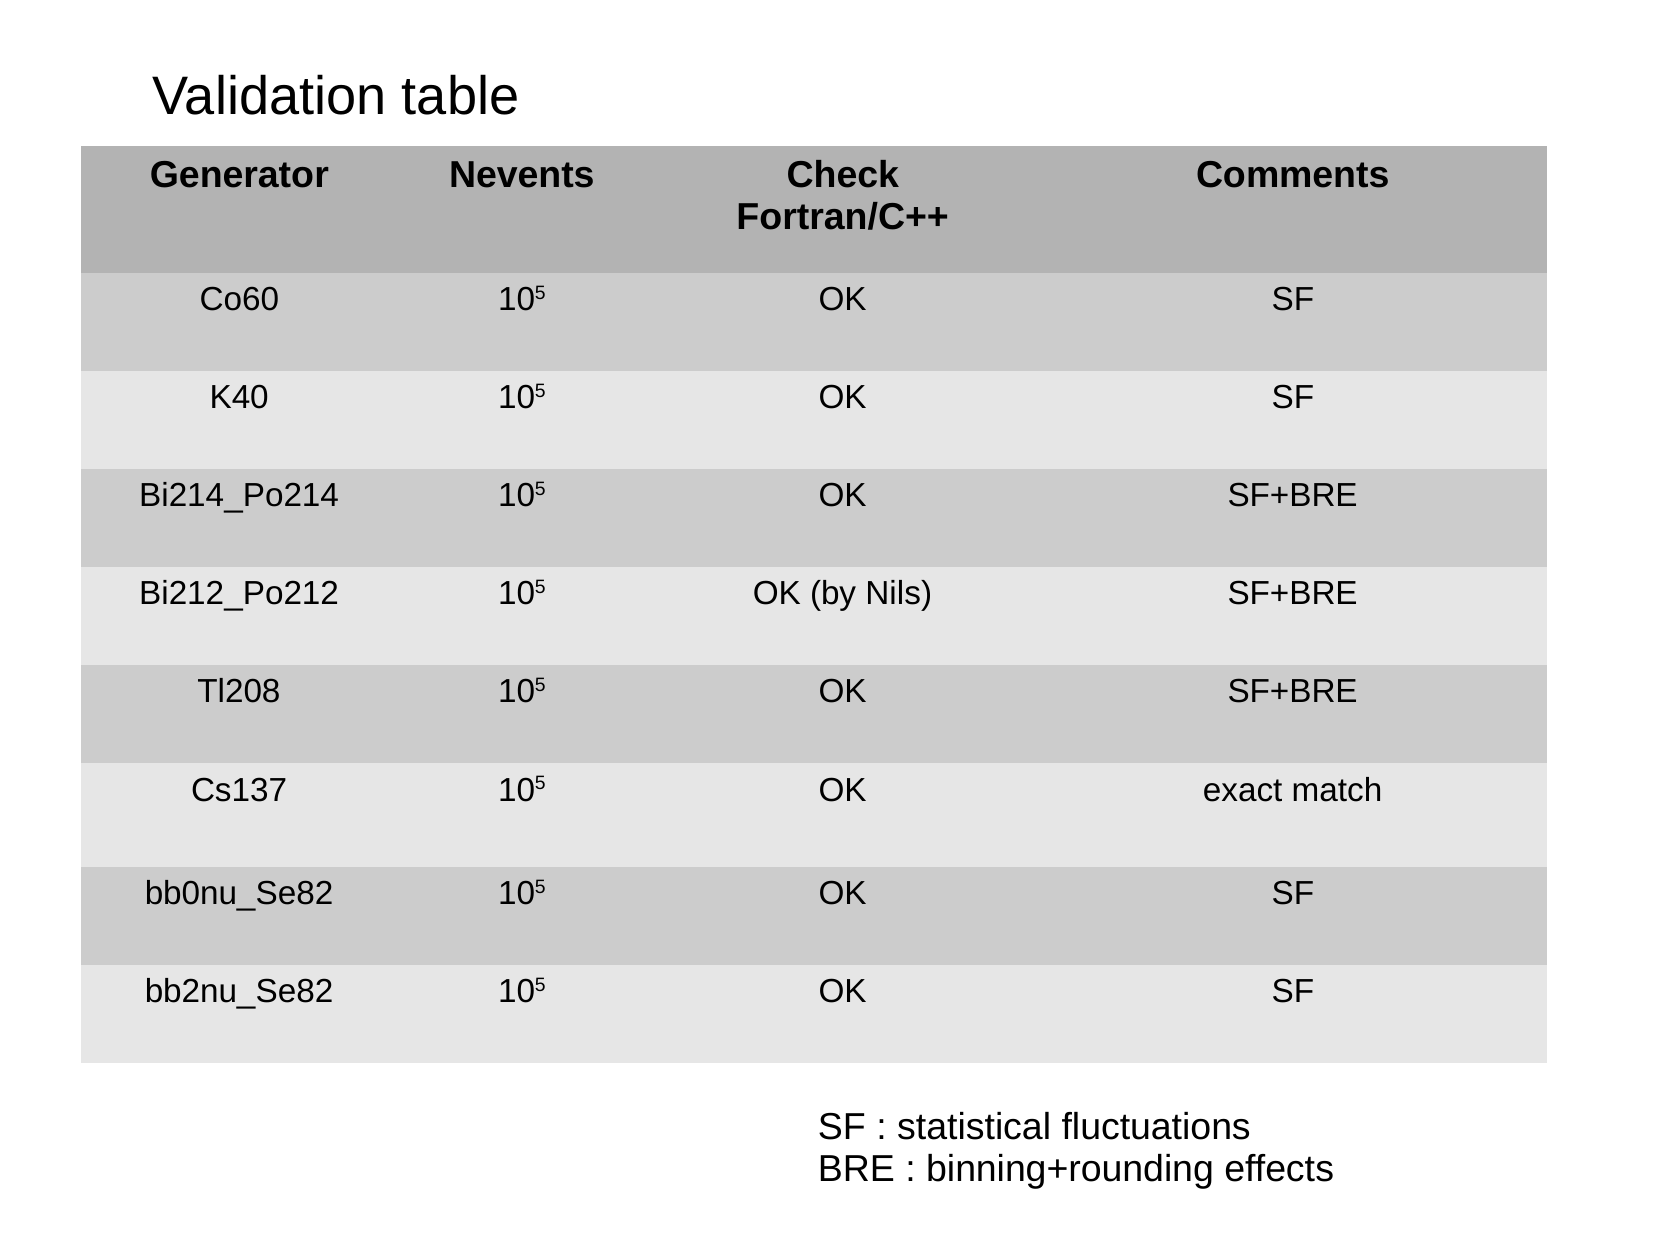

# Validation table
| Generator | Nevents | Check Fortran/C++ | Comments |
| --- | --- | --- | --- |
| Co60 | 105 | OK | SF |
| K40 | 105 | OK | SF |
| Bi214\_Po214 | 105 | OK | SF+BRE |
| Bi212\_Po212 | 105 | OK (by Nils) | SF+BRE |
| Tl208 | 105 | OK | SF+BRE |
| Cs137 | 105 | OK | exact match |
| bb0nu\_Se82 | 105 | OK | SF |
| bb2nu\_Se82 | 105 | OK | SF |
SF : statistical fluctuations
BRE : binning+rounding effects